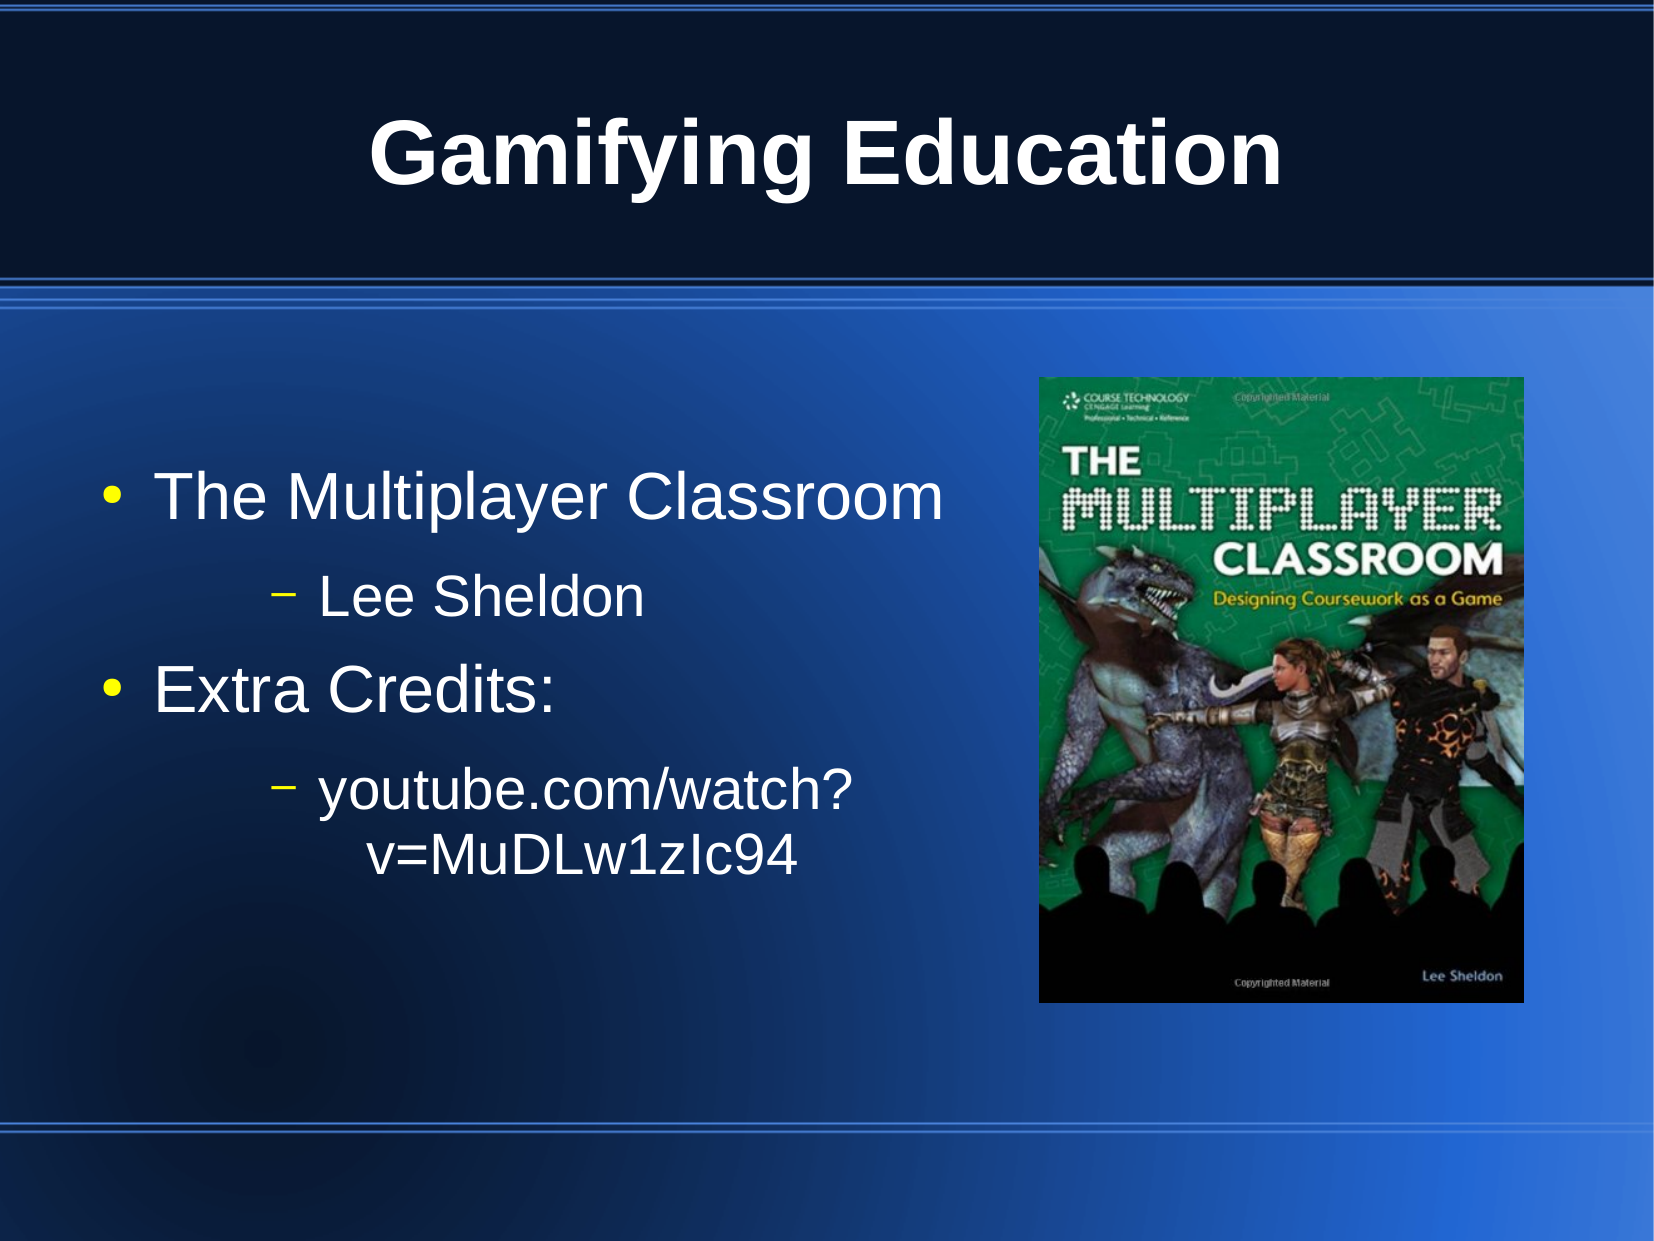

# Gamifying Education
The Multiplayer Classroom
Lee Sheldon
Extra Credits:
youtube.com/watch?v=MuDLw1zIc94